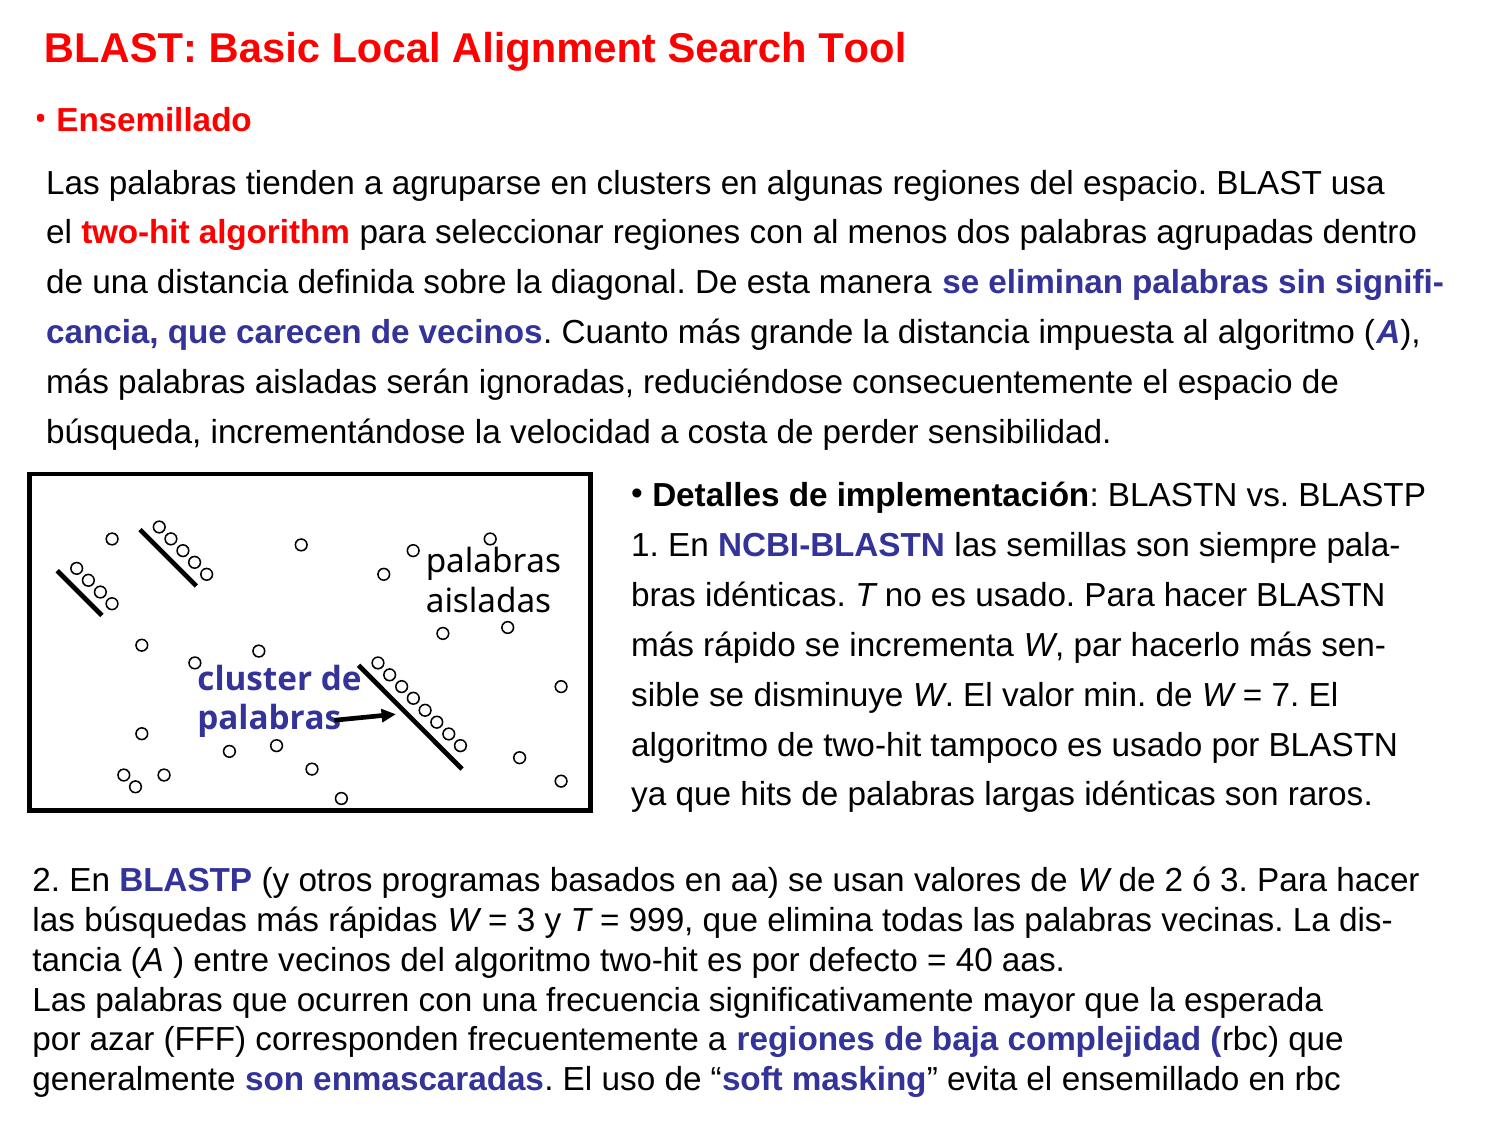

BLAST: Basic Local Alignment Search Tool
 Ensemillado
Las palabras tienden a agruparse en clusters en algunas regiones del espacio. BLAST usa
el two-hit algorithm para seleccionar regiones con al menos dos palabras agrupadas dentro
de una distancia definida sobre la diagonal. De esta manera se eliminan palabras sin signifi-
cancia, que carecen de vecinos. Cuanto más grande la distancia impuesta al algoritmo (A),
más palabras aisladas serán ignoradas, reduciéndose consecuentemente el espacio de
búsqueda, incrementándose la velocidad a costa de perder sensibilidad.
 Detalles de implementación: BLASTN vs. BLASTP
1. En NCBI-BLASTN las semillas son siempre pala-
bras idénticas. T no es usado. Para hacer BLASTN
más rápido se incrementa W, par hacerlo más sen-
sible se disminuye W. El valor min. de W = 7. El
algoritmo de two-hit tampoco es usado por BLASTN
ya que hits de palabras largas idénticas son raros.
palabras
aisladas
cluster de
palabras
2. En BLASTP (y otros programas basados en aa) se usan valores de W de 2 ó 3. Para hacer las búsquedas más rápidas W = 3 y T = 999, que elimina todas las palabras vecinas. La dis-
tancia (A ) entre vecinos del algoritmo two-hit es por defecto = 40 aas.
Las palabras que ocurren con una frecuencia significativamente mayor que la esperada
por azar (FFF) corresponden frecuentemente a regiones de baja complejidad (rbc) que generalmente son enmascaradas. El uso de “soft masking” evita el ensemillado en rbc